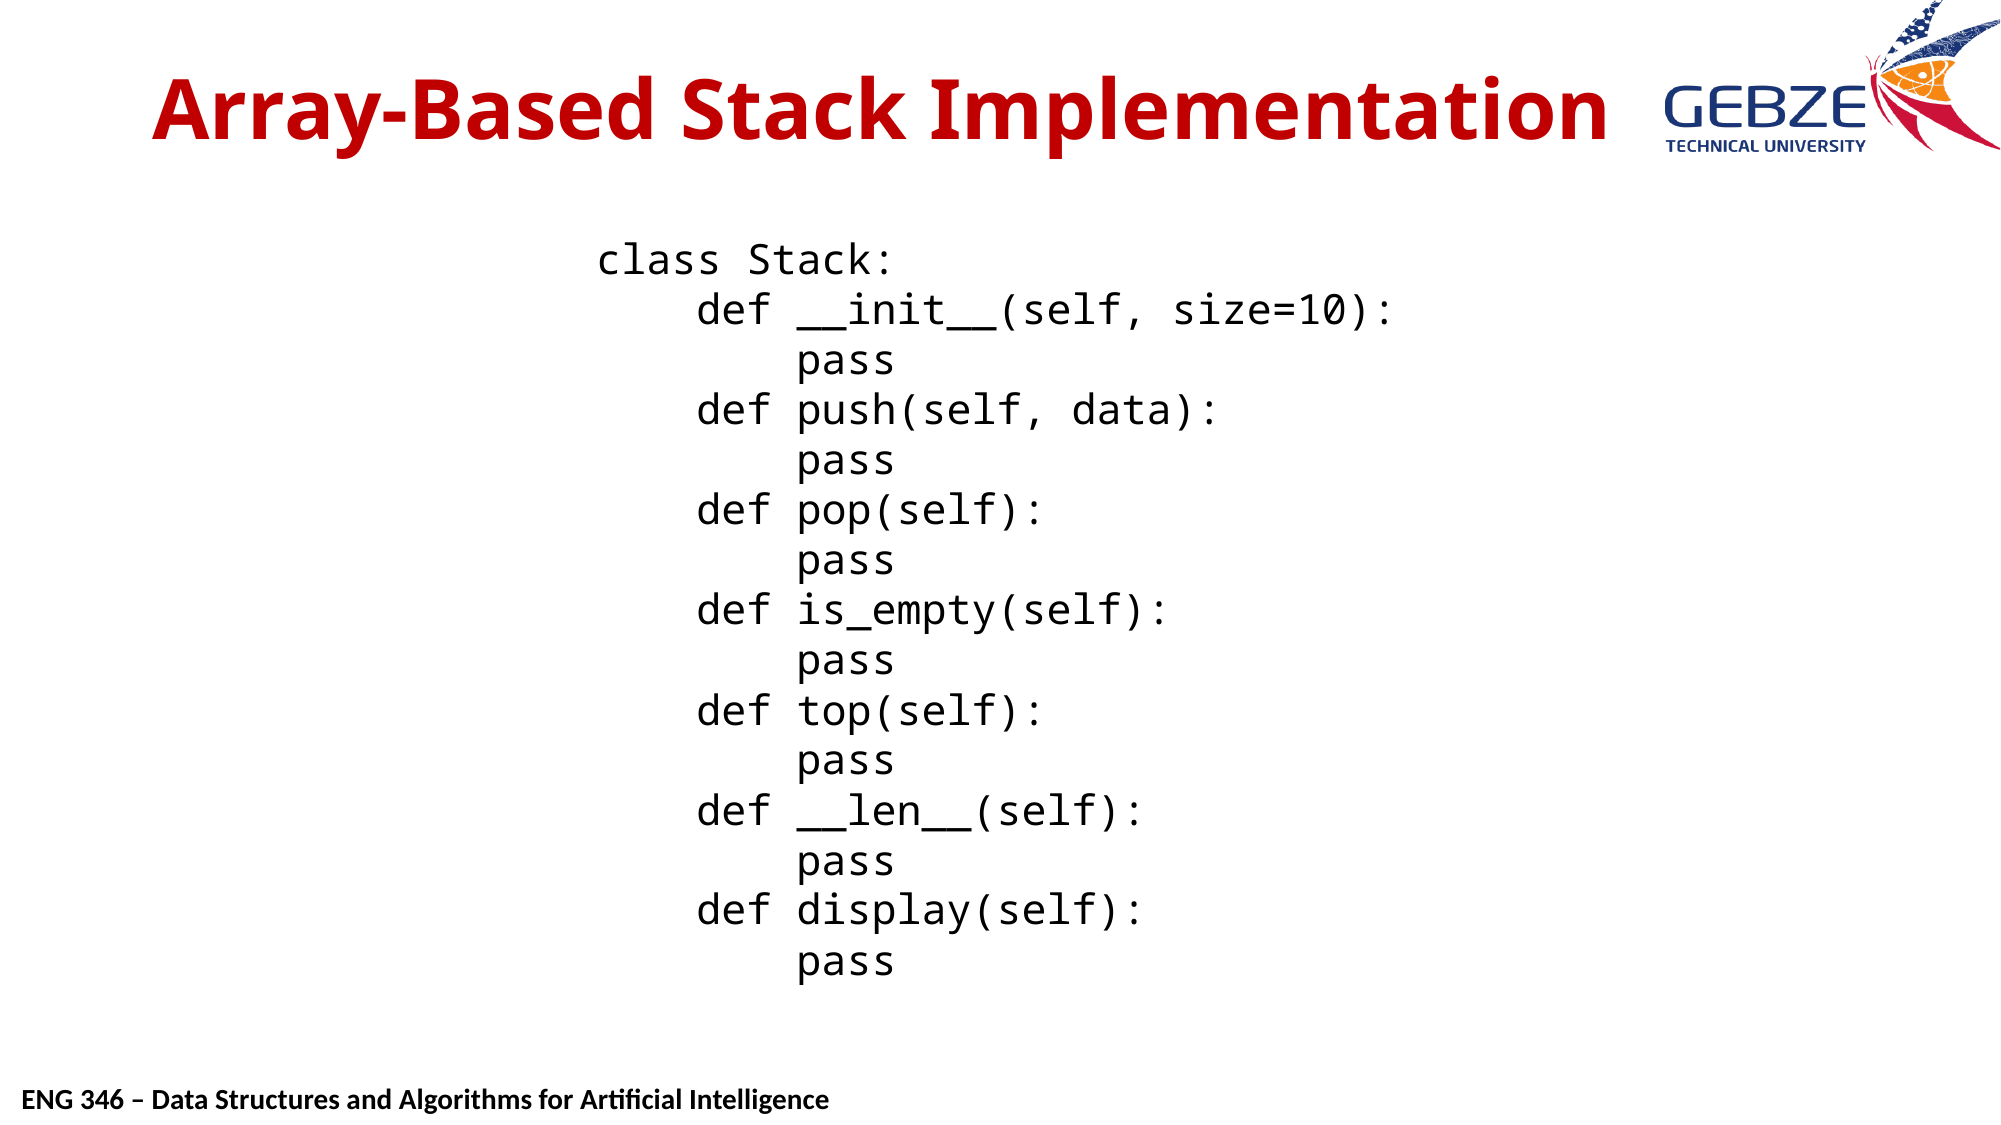

# Array-Based Stack Implementation
class Stack:
    def __init__(self, size=10):
        pass
    def push(self, data):
        pass
    def pop(self):
        pass
    def is_empty(self):
        pass
    def top(self):
        pass
    def __len__(self):
        pass
    def display(self):
        pass